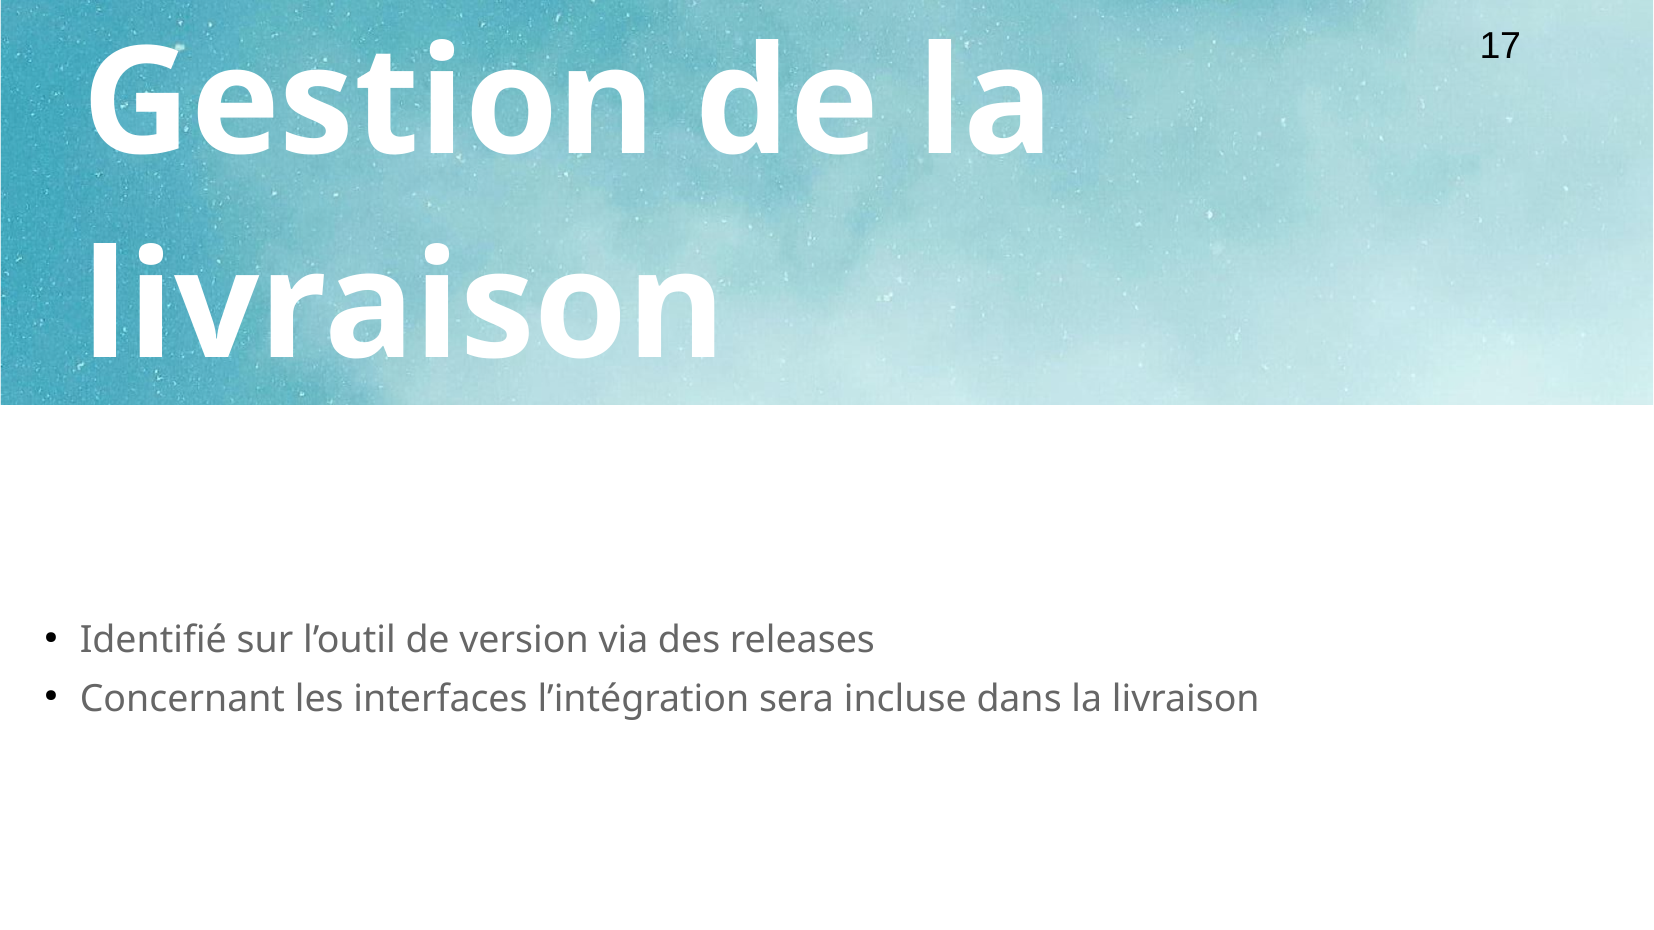

# Gestion de la livraison
Identifié sur l’outil de version via des releases
Concernant les interfaces l’intégration sera incluse dans la livraison